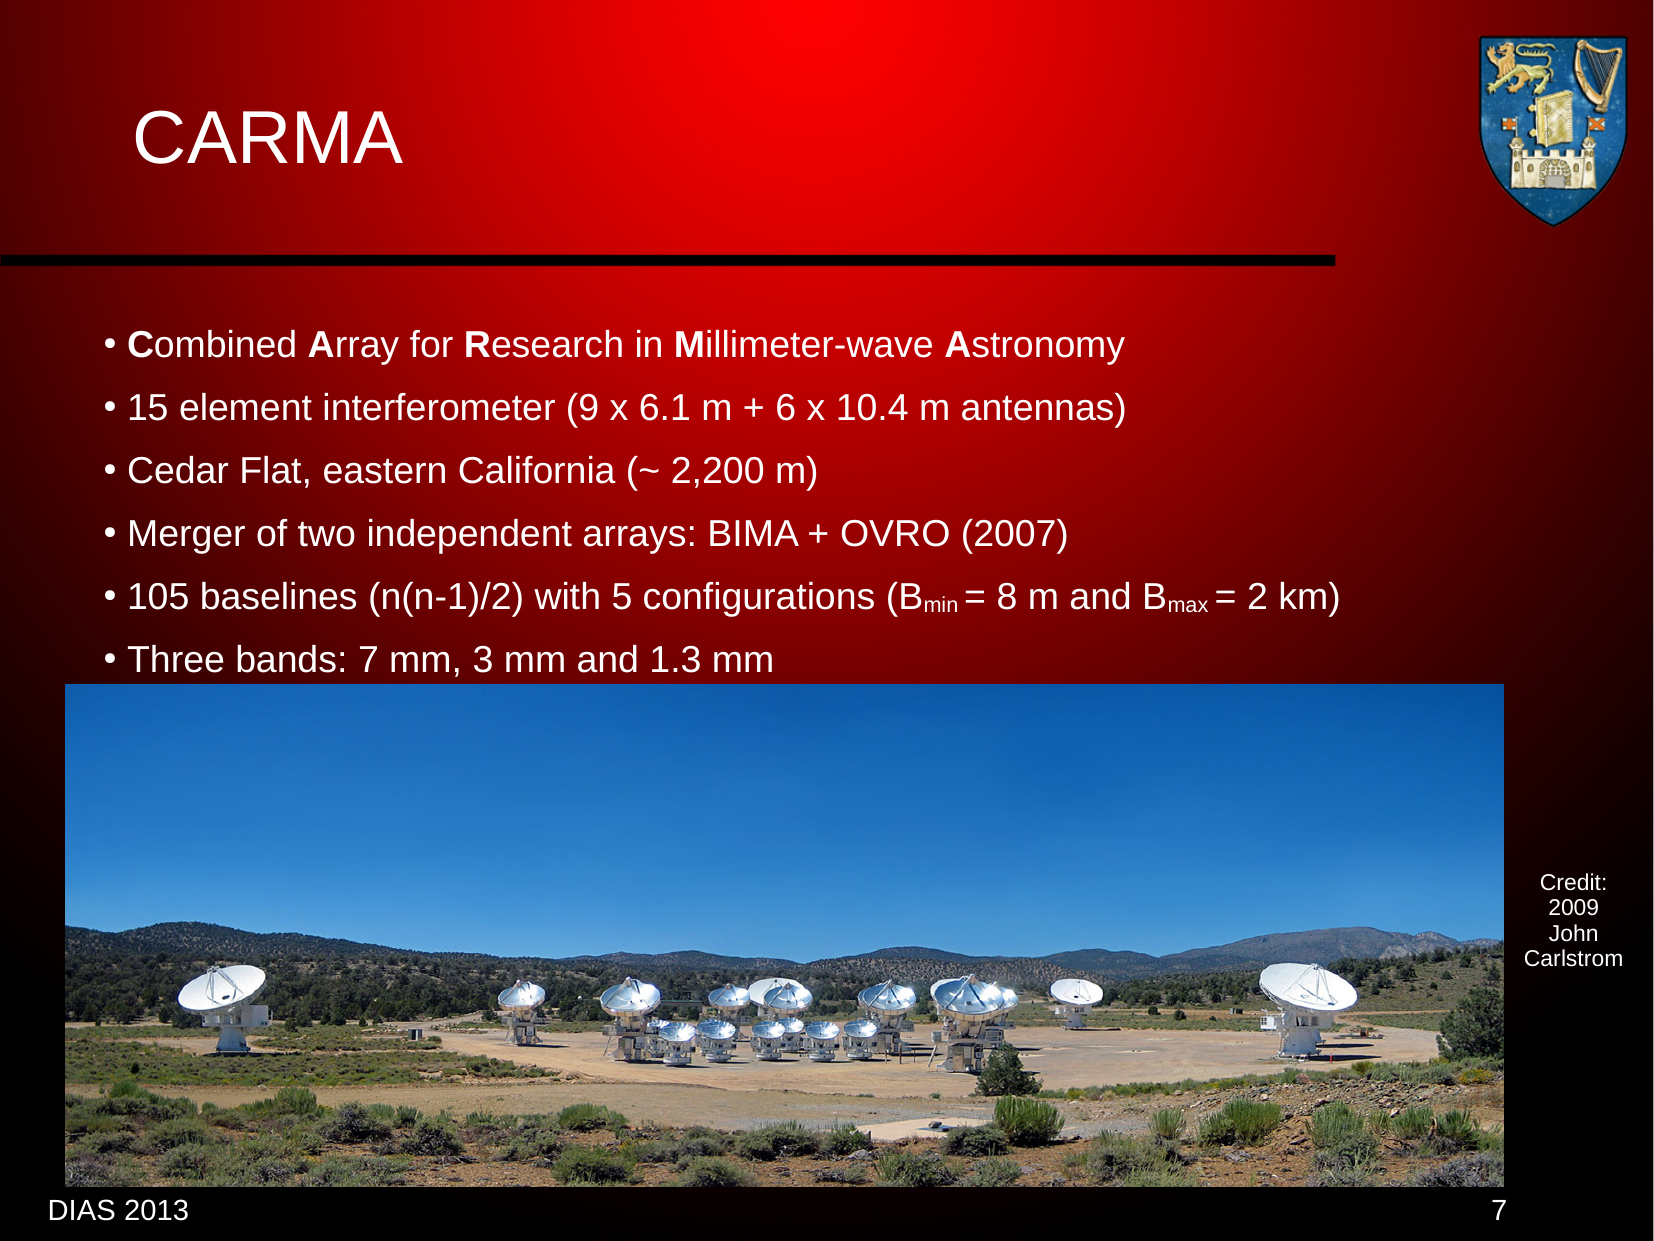

CARMA
 Combined Array for Research in Millimeter-wave Astronomy
 15 element interferometer (9 x 6.1 m + 6 x 10.4 m antennas)
 Cedar Flat, eastern California (~ 2,200 m)
 Merger of two independent arrays: BIMA + OVRO (2007)
 105 baselines (n(n-1)/2) with 5 configurations (Bmin = 8 m and Bmax = 2 km)
 Three bands: 7 mm, 3 mm and 1.3 mm
Credit: 2009 John Carlstrom
October 3-5 2012
Radio
 DIAS 2013	 					 		 										7